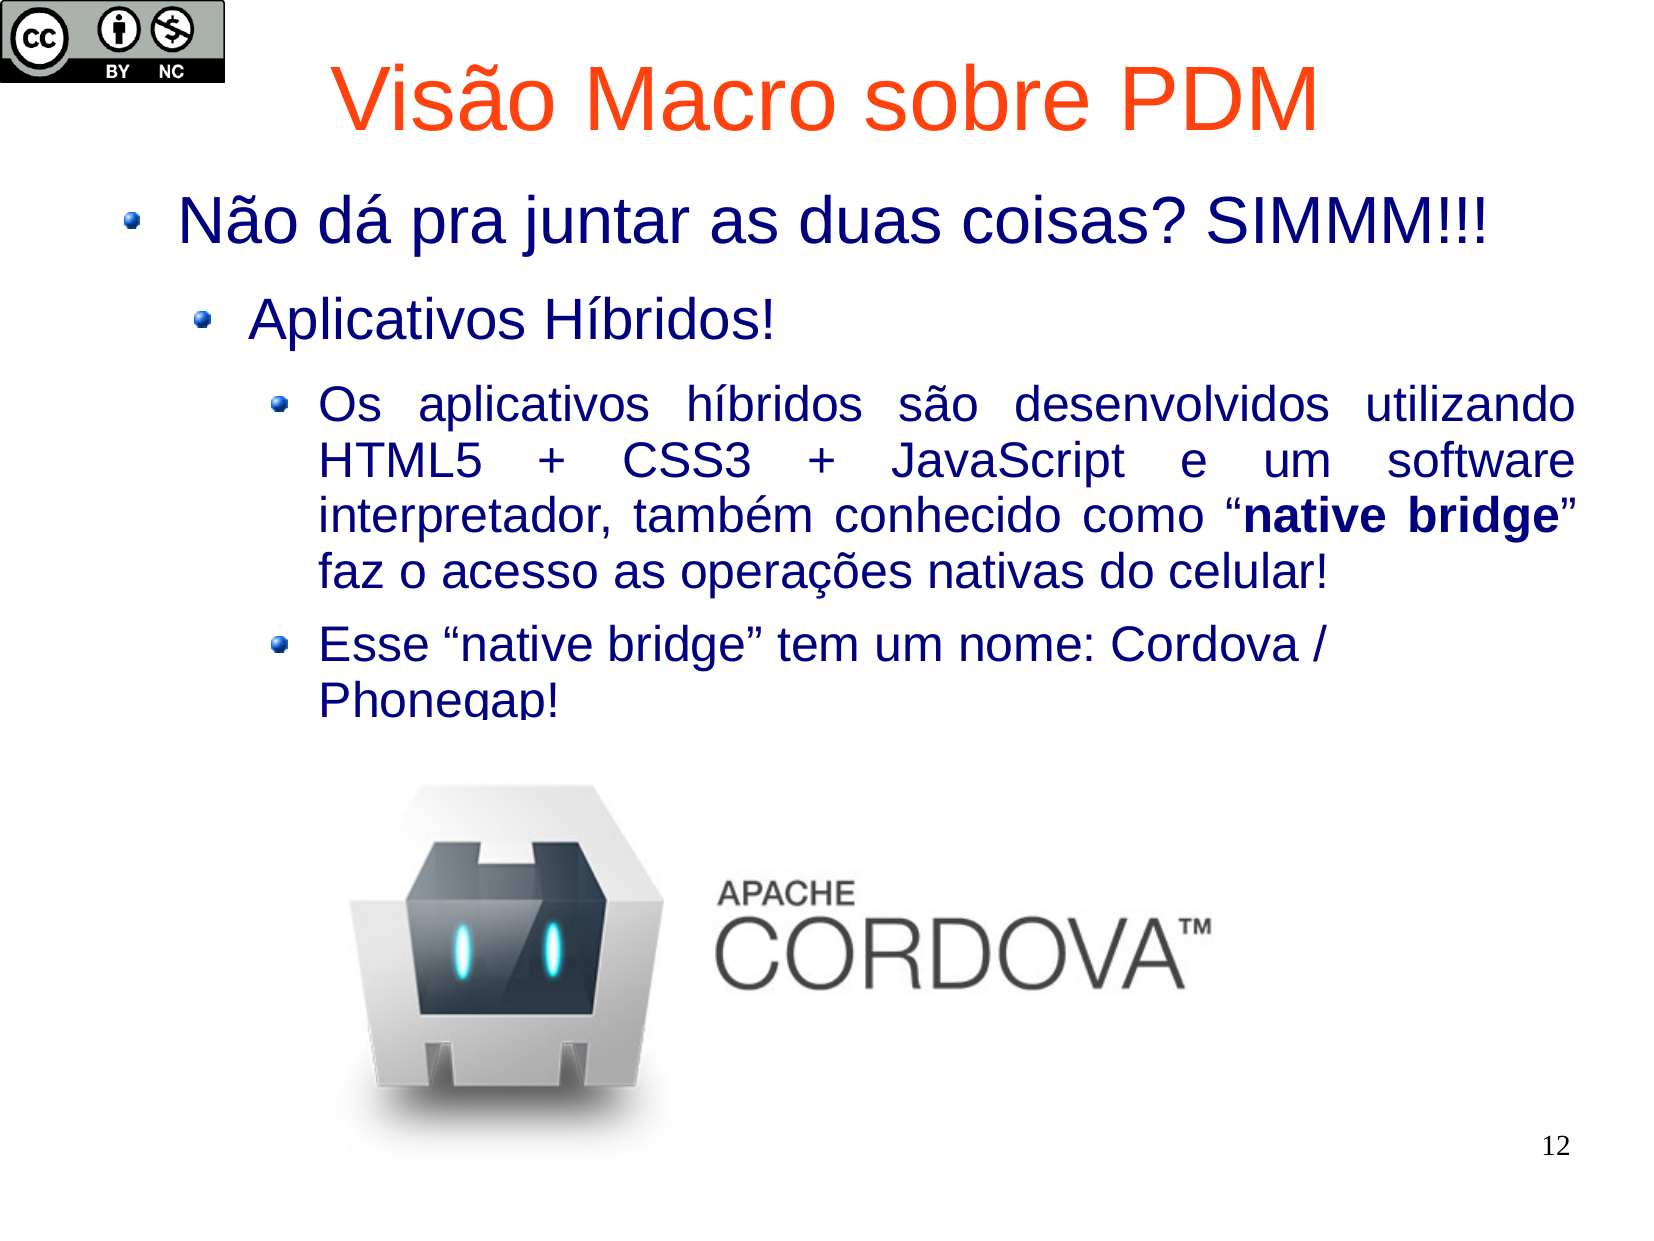

# Visão Macro sobre PDM
Não dá pra juntar as duas coisas? SIMMM!!!
Aplicativos Híbridos!
Os aplicativos híbridos são desenvolvidos utilizando HTML5 + CSS3 + JavaScript e um software interpretador, também conhecido como “native bridge” faz o acesso as operações nativas do celular!
Esse “native bridge” tem um nome: Cordova / Phonegap!
PDM - ale.garcia.aguado@gmail.com
12